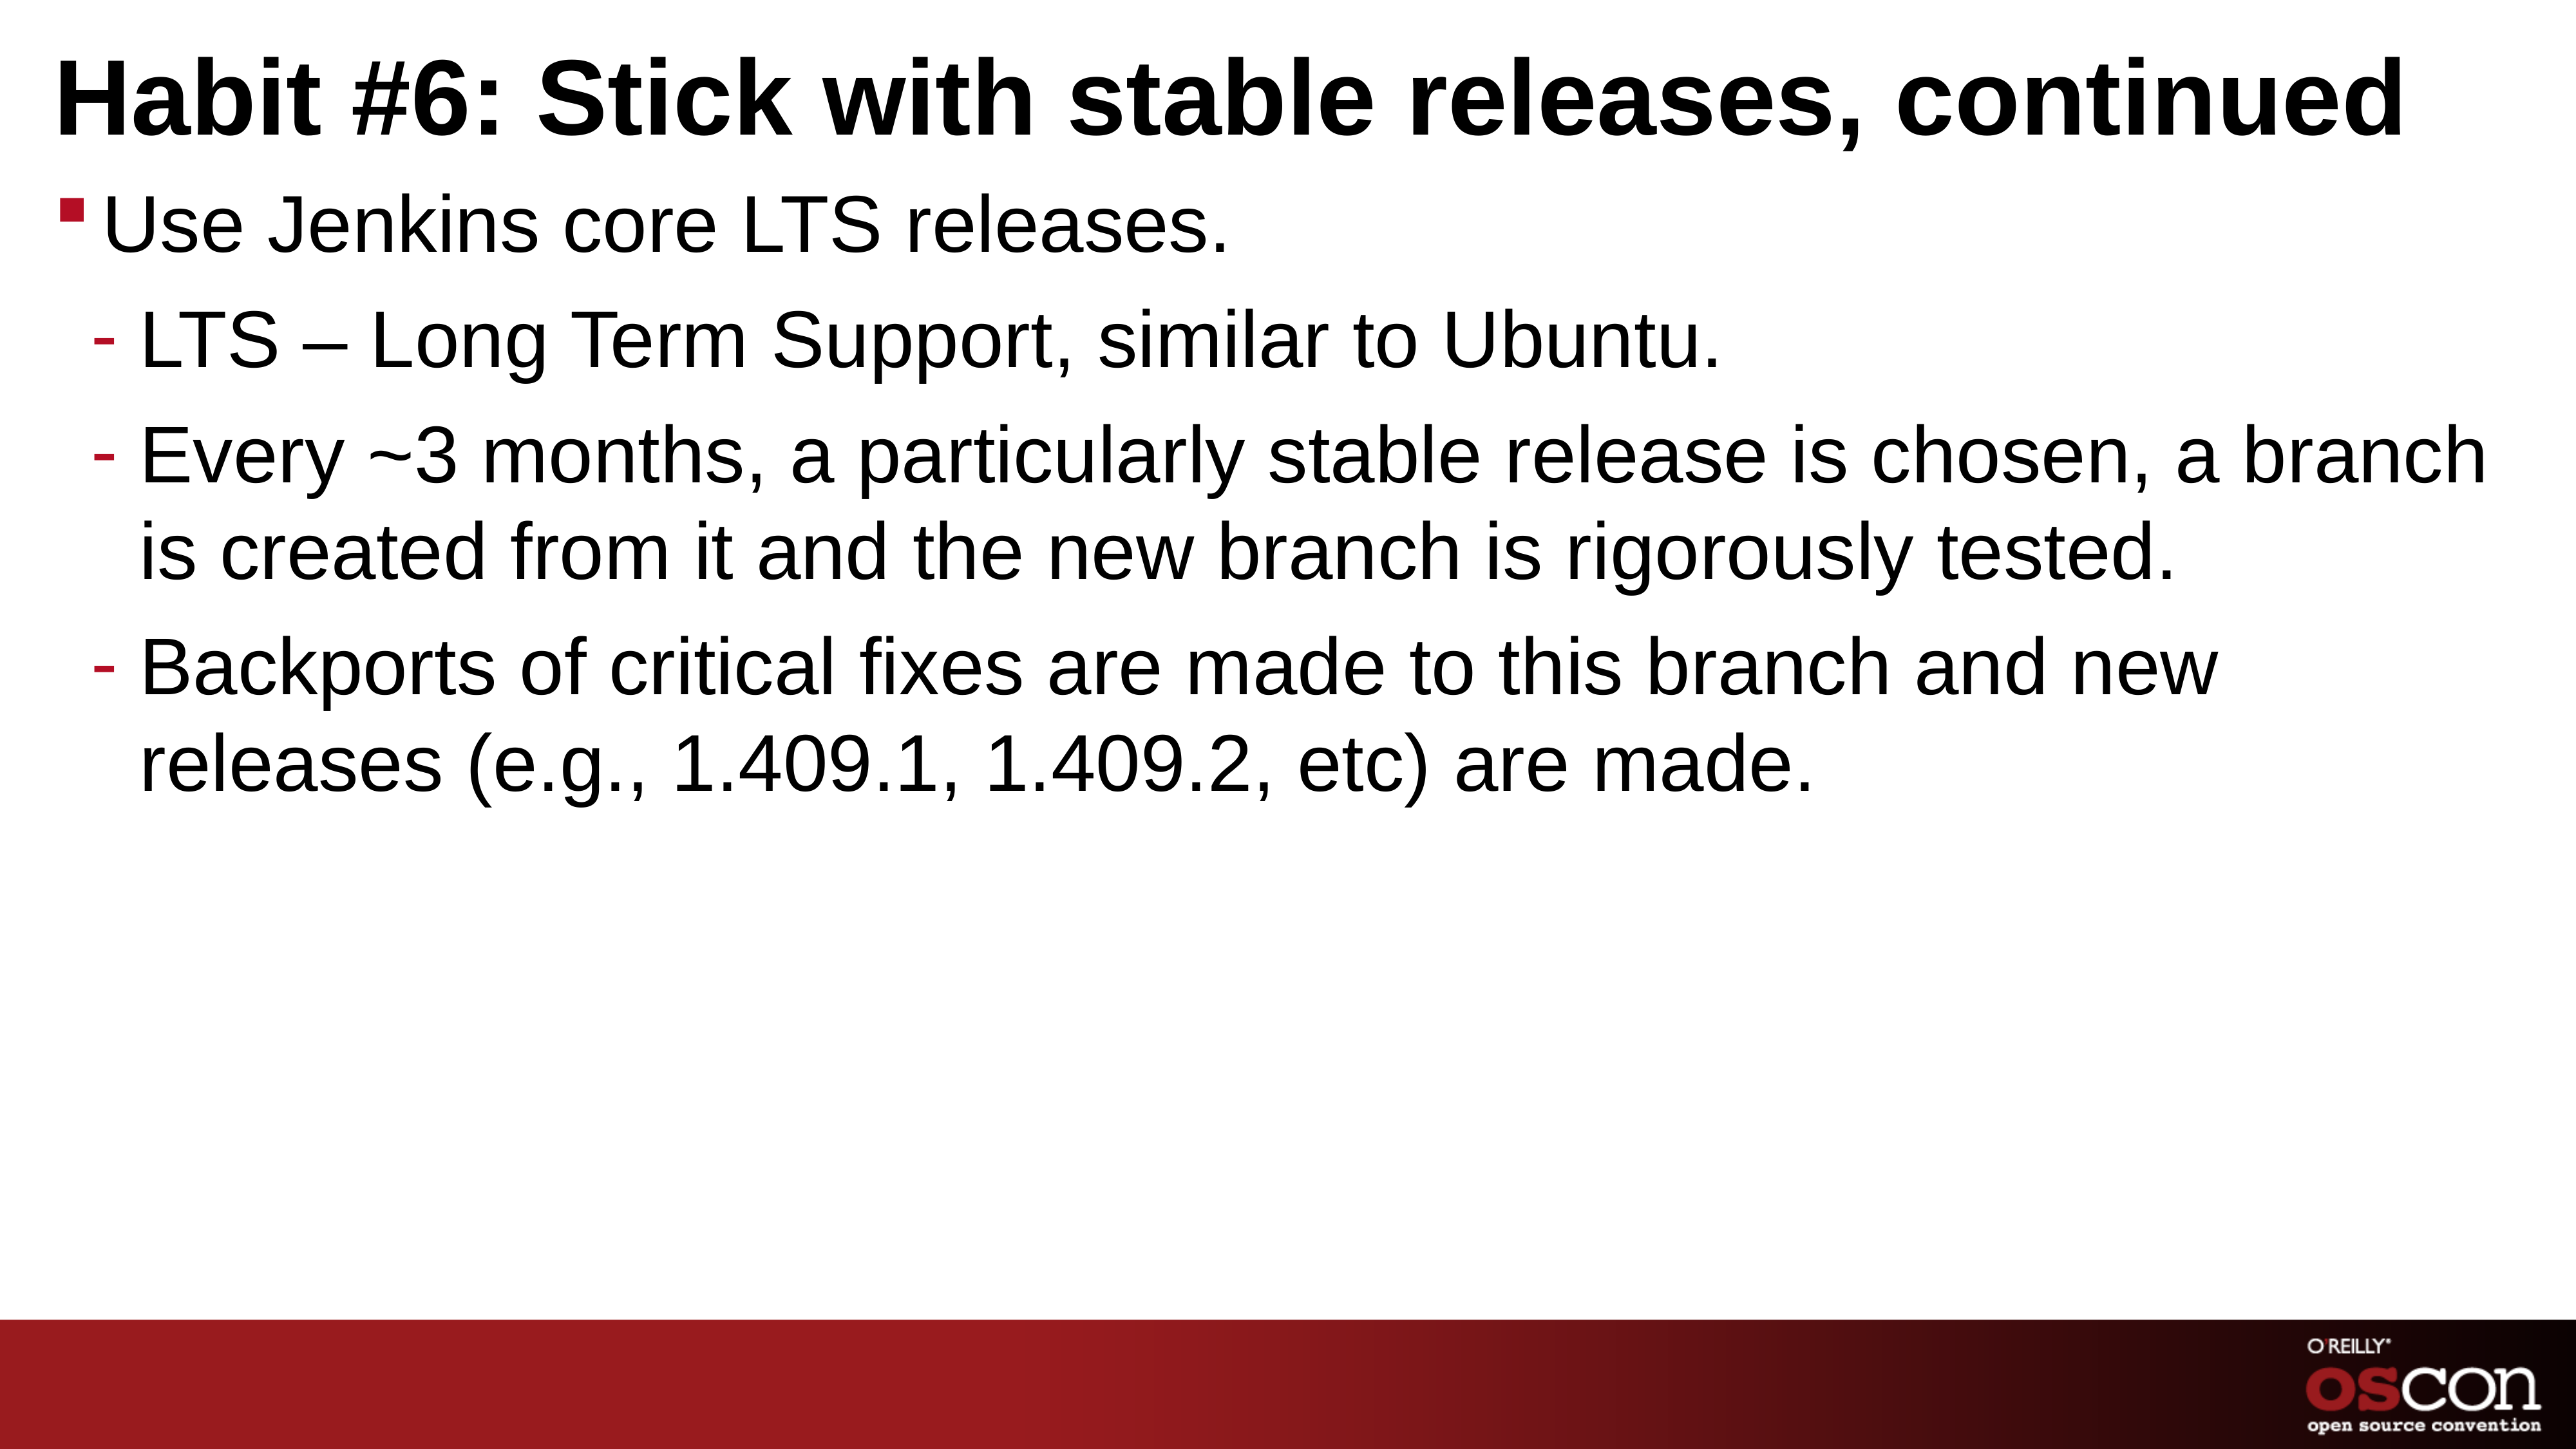

# Habit #6: Stick with stable releases, continued
Use Jenkins core LTS releases.
LTS – Long Term Support, similar to Ubuntu.
Every ~3 months, a particularly stable release is chosen, a branch is created from it and the new branch is rigorously tested.
Backports of critical fixes are made to this branch and new releases (e.g., 1.409.1, 1.409.2, etc) are made.